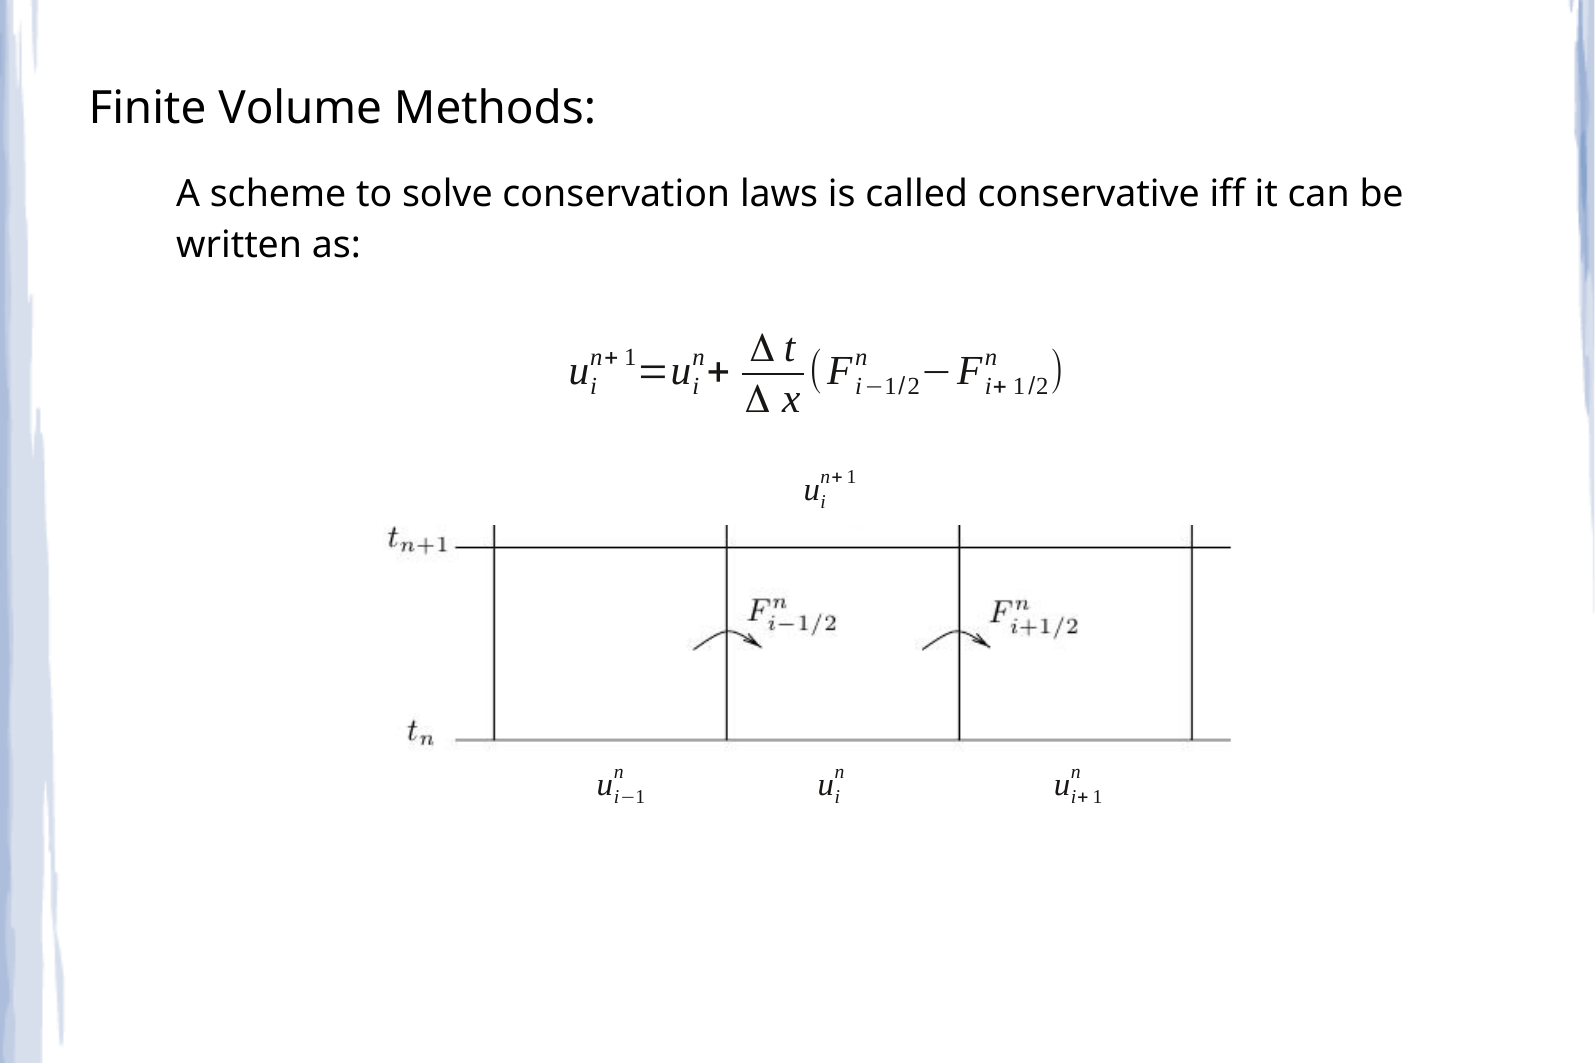

Finite Volume Methods:
# A scheme to solve conservation laws is called conservative iff it can be written as: